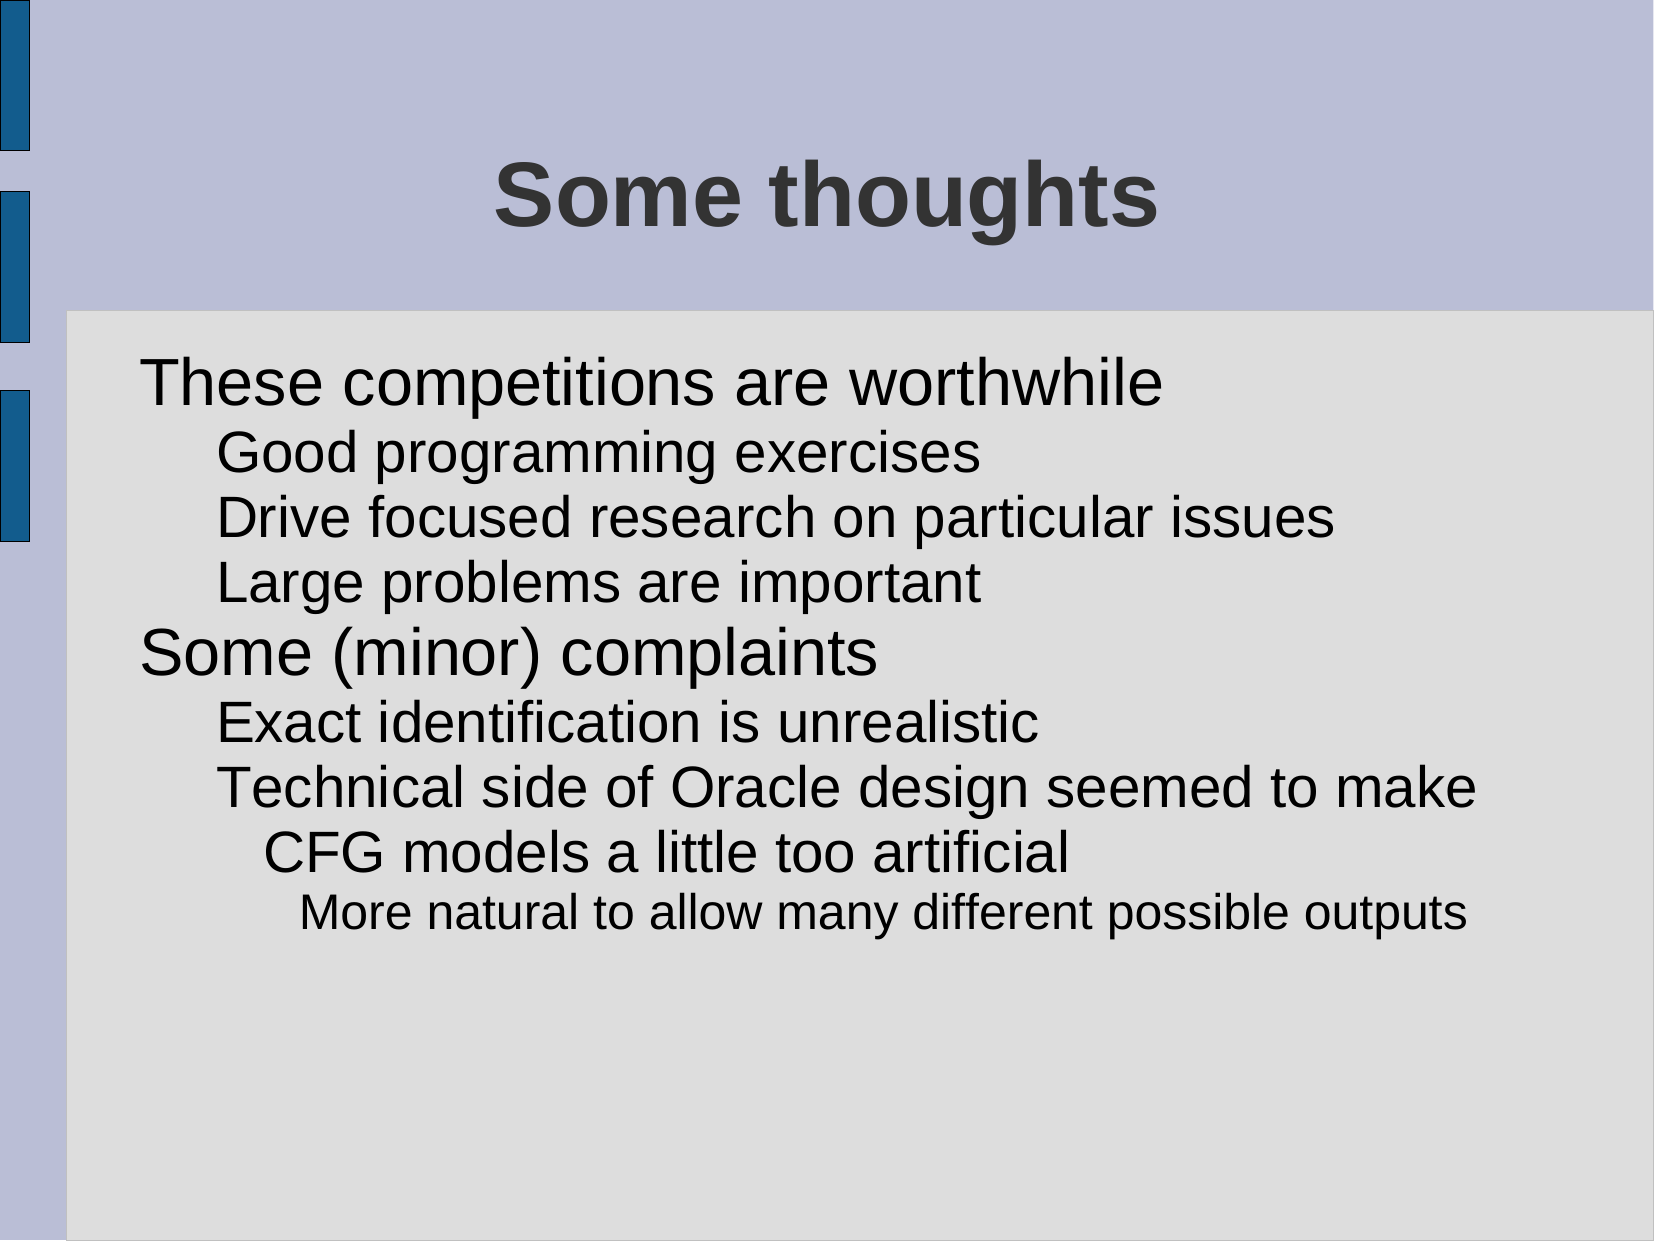

# Some thoughts
These competitions are worthwhile
Good programming exercises
Drive focused research on particular issues
Large problems are important
Some (minor) complaints
Exact identification is unrealistic
Technical side of Oracle design seemed to make CFG models a little too artificial
More natural to allow many different possible outputs